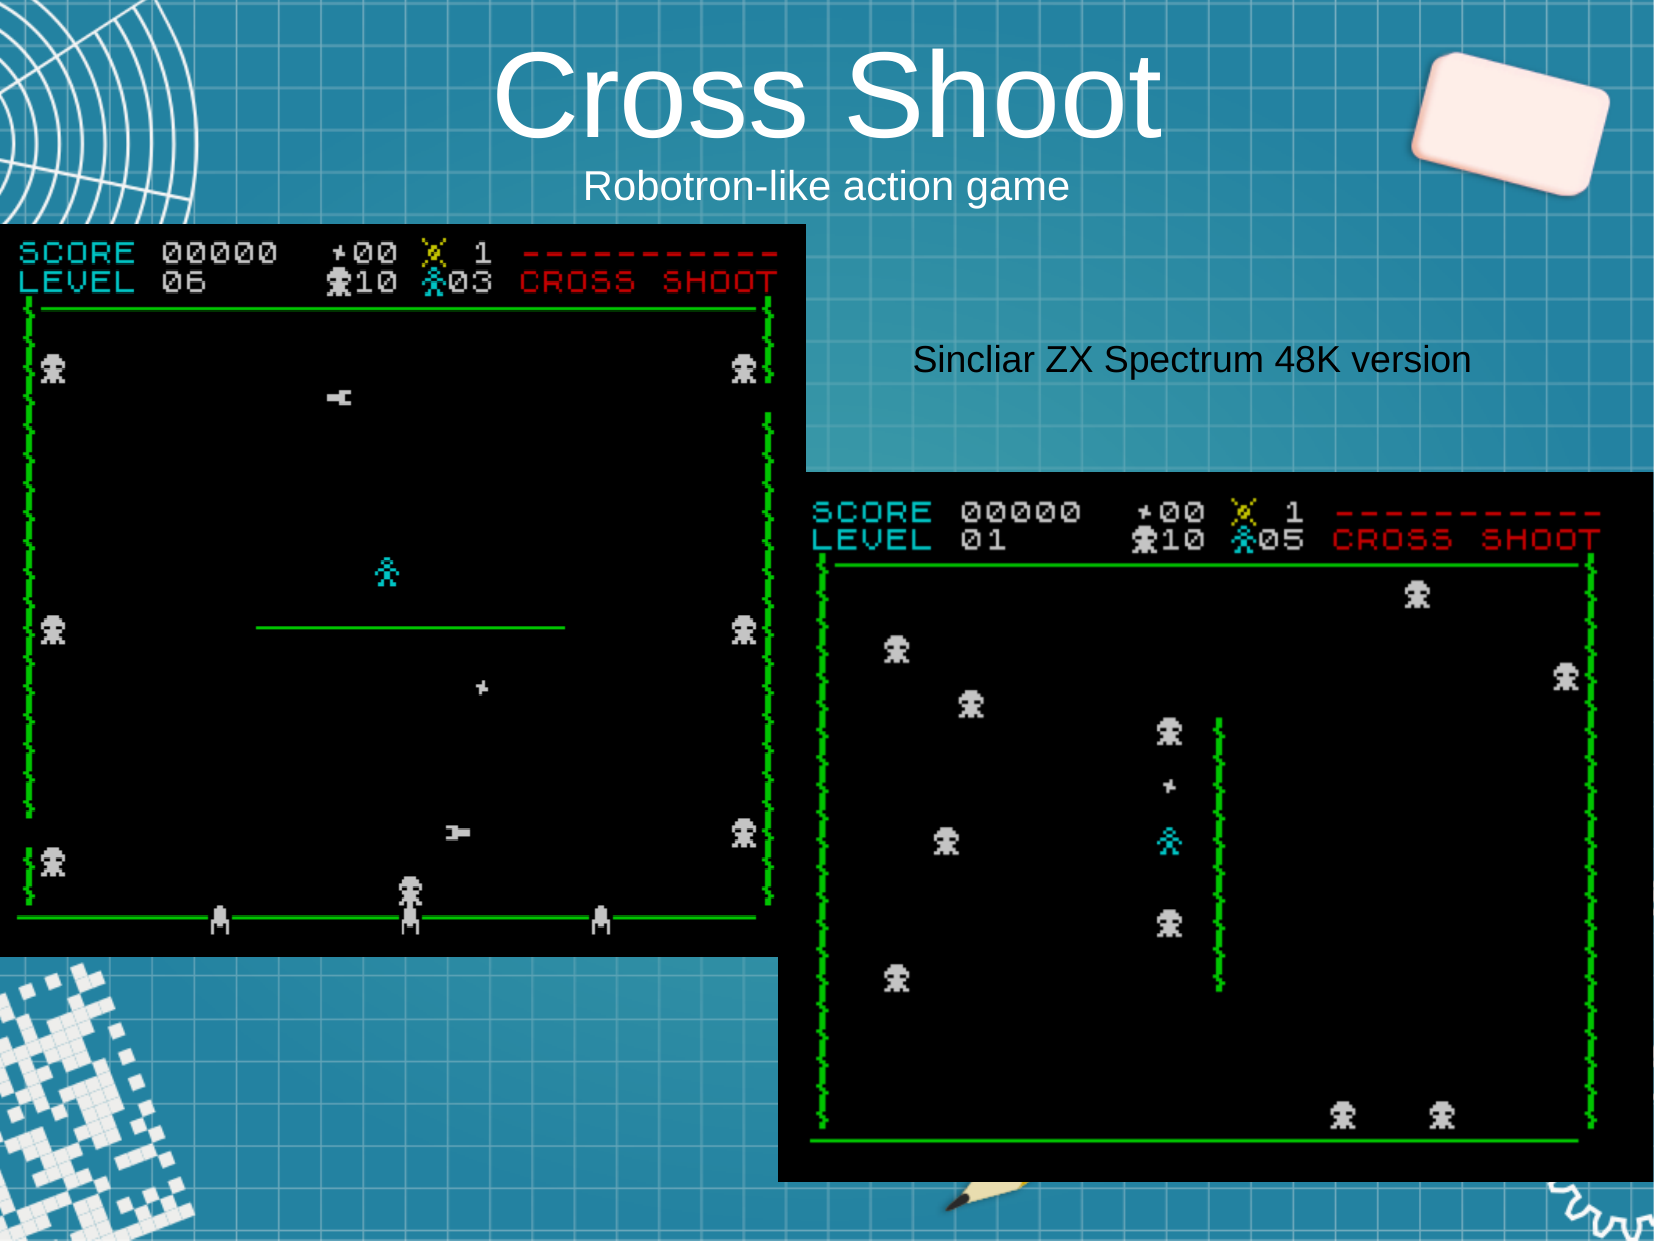

# Cross Shoot Robotron-like action game
Sincliar ZX Spectrum 48K version